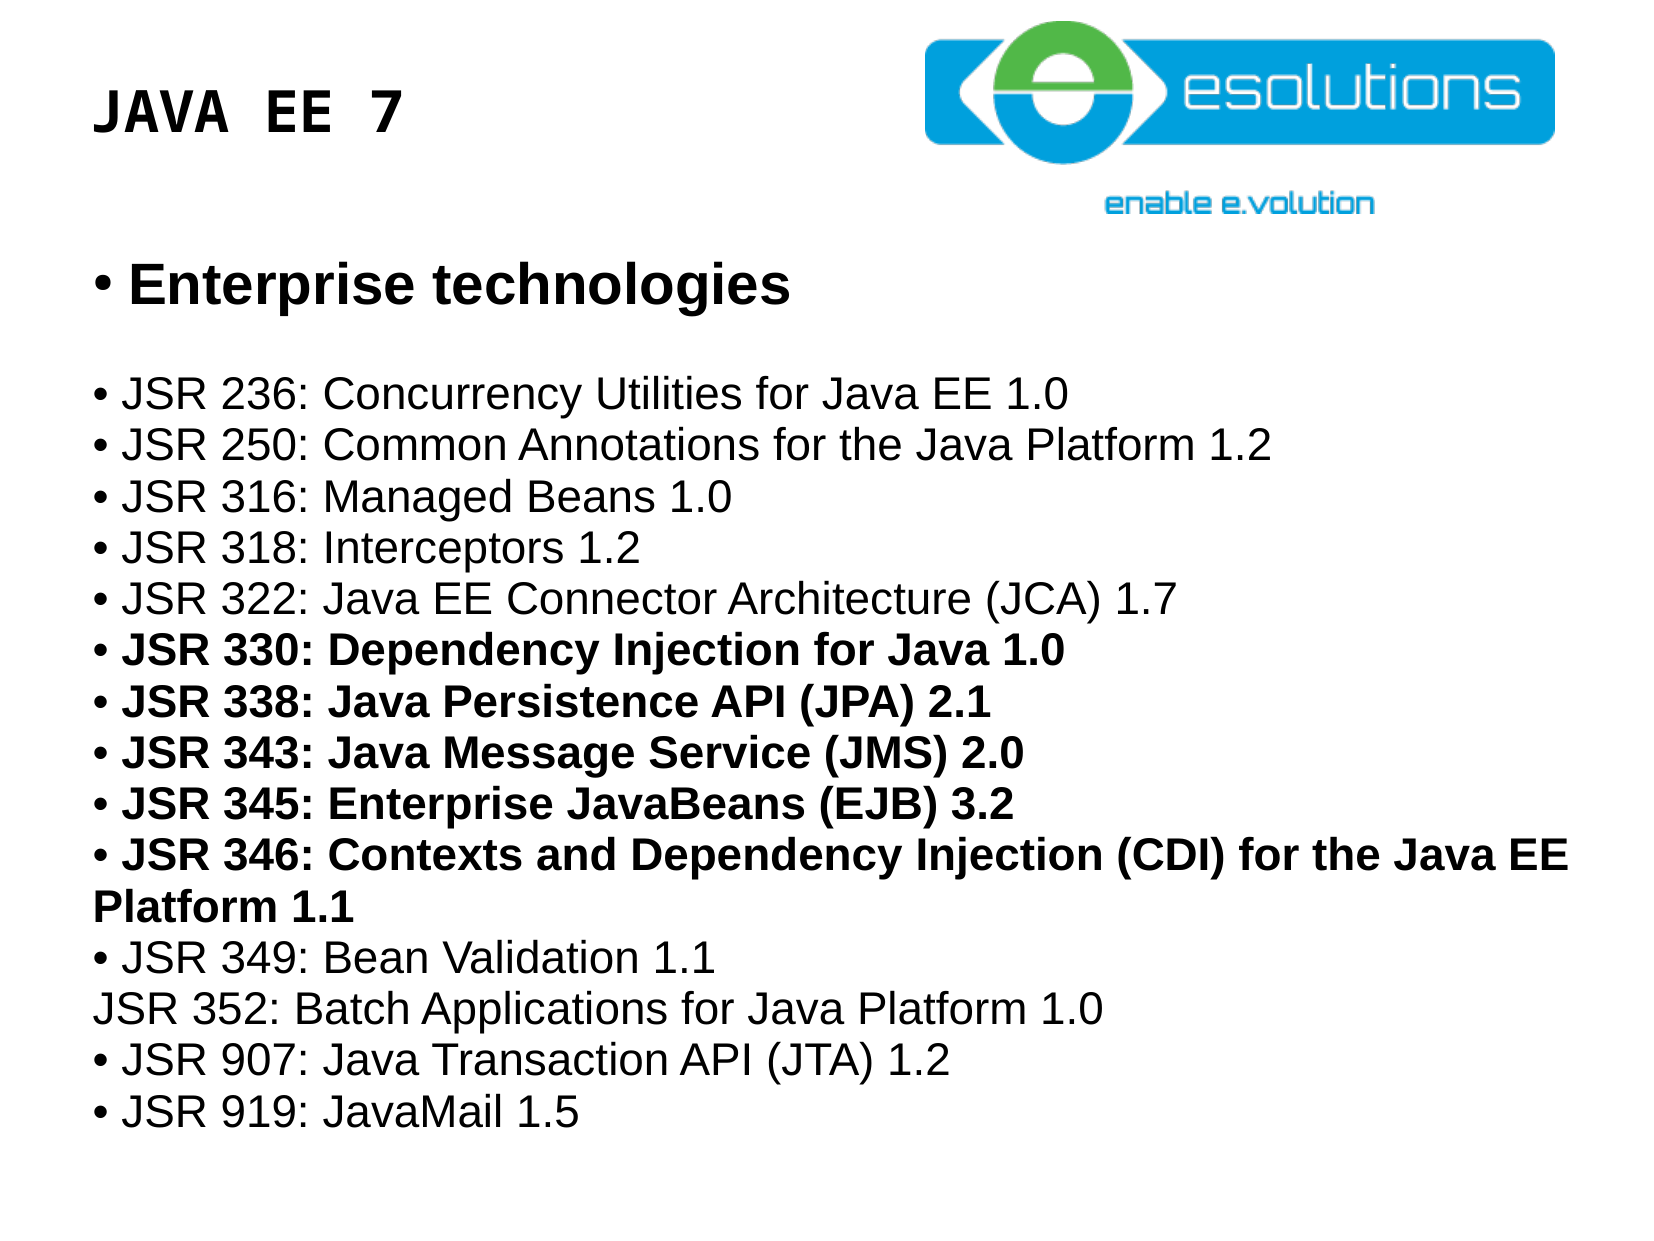

#
JAVA EE 7
Enterprise technologies
• JSR 236: Concurrency Utilities for Java EE 1.0
• JSR 250: Common Annotations for the Java Platform 1.2
• JSR 316: Managed Beans 1.0
• JSR 318: Interceptors 1.2
• JSR 322: Java EE Connector Architecture (JCA) 1.7
• JSR 330: Dependency Injection for Java 1.0
• JSR 338: Java Persistence API (JPA) 2.1
• JSR 343: Java Message Service (JMS) 2.0
• JSR 345: Enterprise JavaBeans (EJB) 3.2
• JSR 346: Contexts and Dependency Injection (CDI) for the Java EE
Platform 1.1
• JSR 349: Bean Validation 1.1
JSR 352: Batch Applications for Java Platform 1.0
• JSR 907: Java Transaction API (JTA) 1.2
• JSR 919: JavaMail 1.5